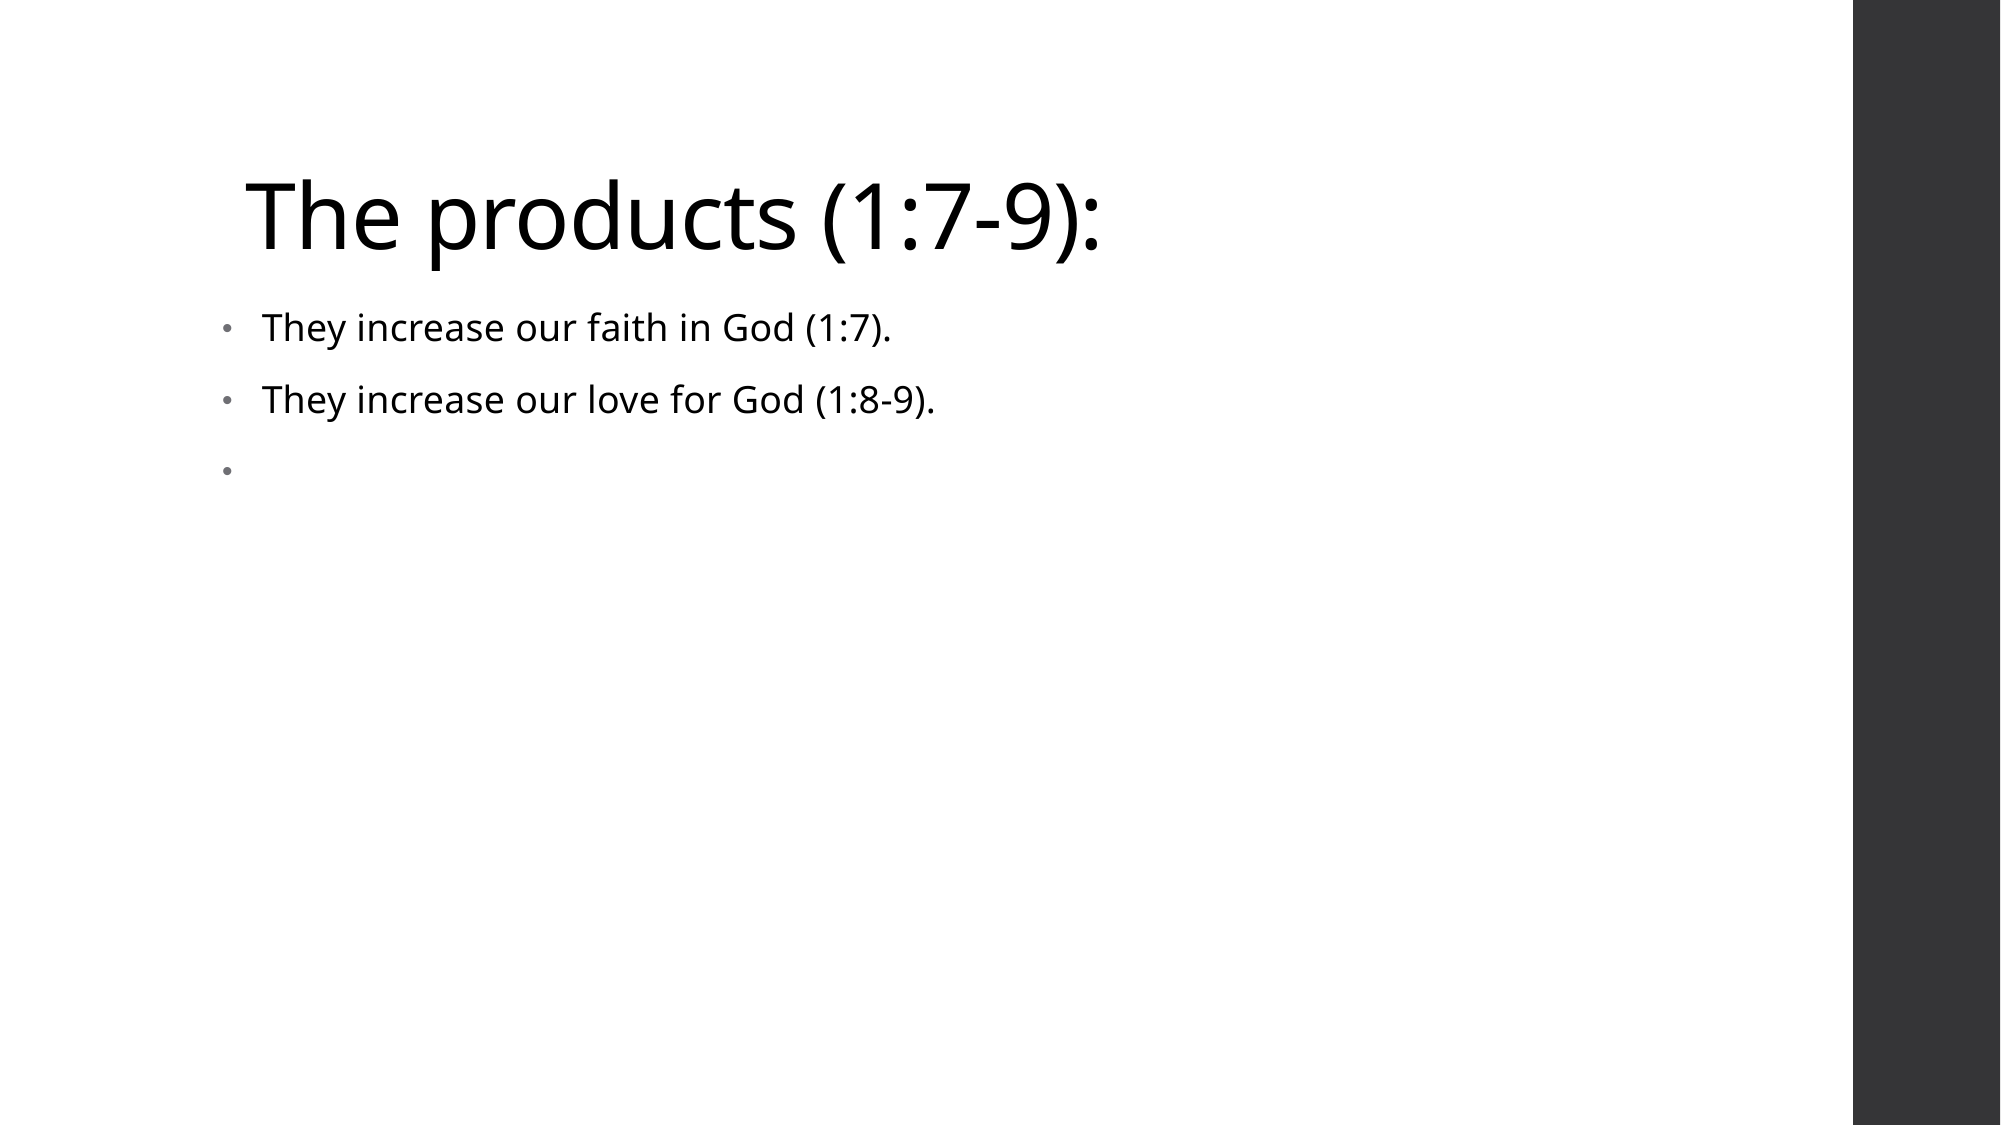

# The products (1:7-9):
 They increase our faith in God (1:7).
 They increase our love for God (1:8-9).